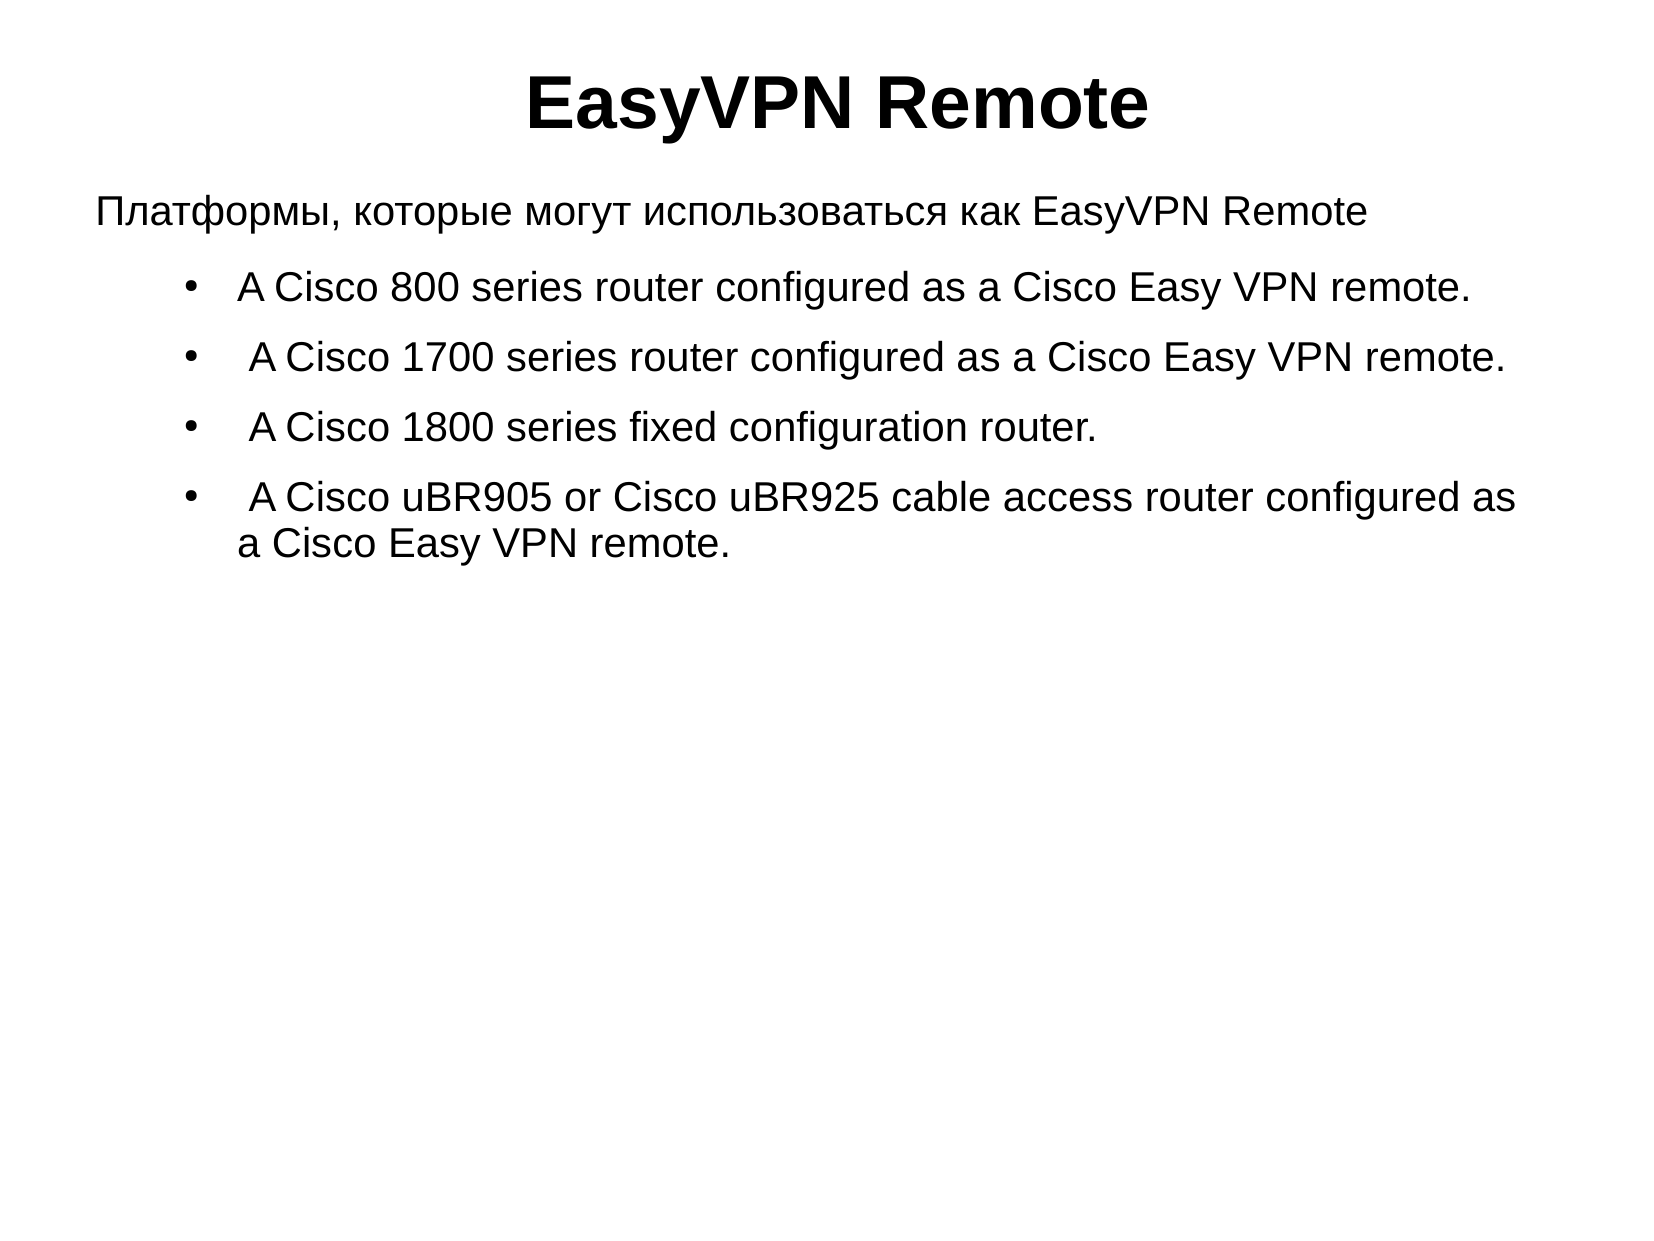

EasyVPN Remote
# Платформы, которые могут использоваться как EasyVPN Remote
A Cisco 800 series router configured as a Cisco Easy VPN remote.
 A Cisco 1700 series router configured as a Cisco Easy VPN remote.
 A Cisco 1800 series fixed configuration router.
 A Cisco uBR905 or Cisco uBR925 cable access router configured as a Cisco Easy VPN remote.